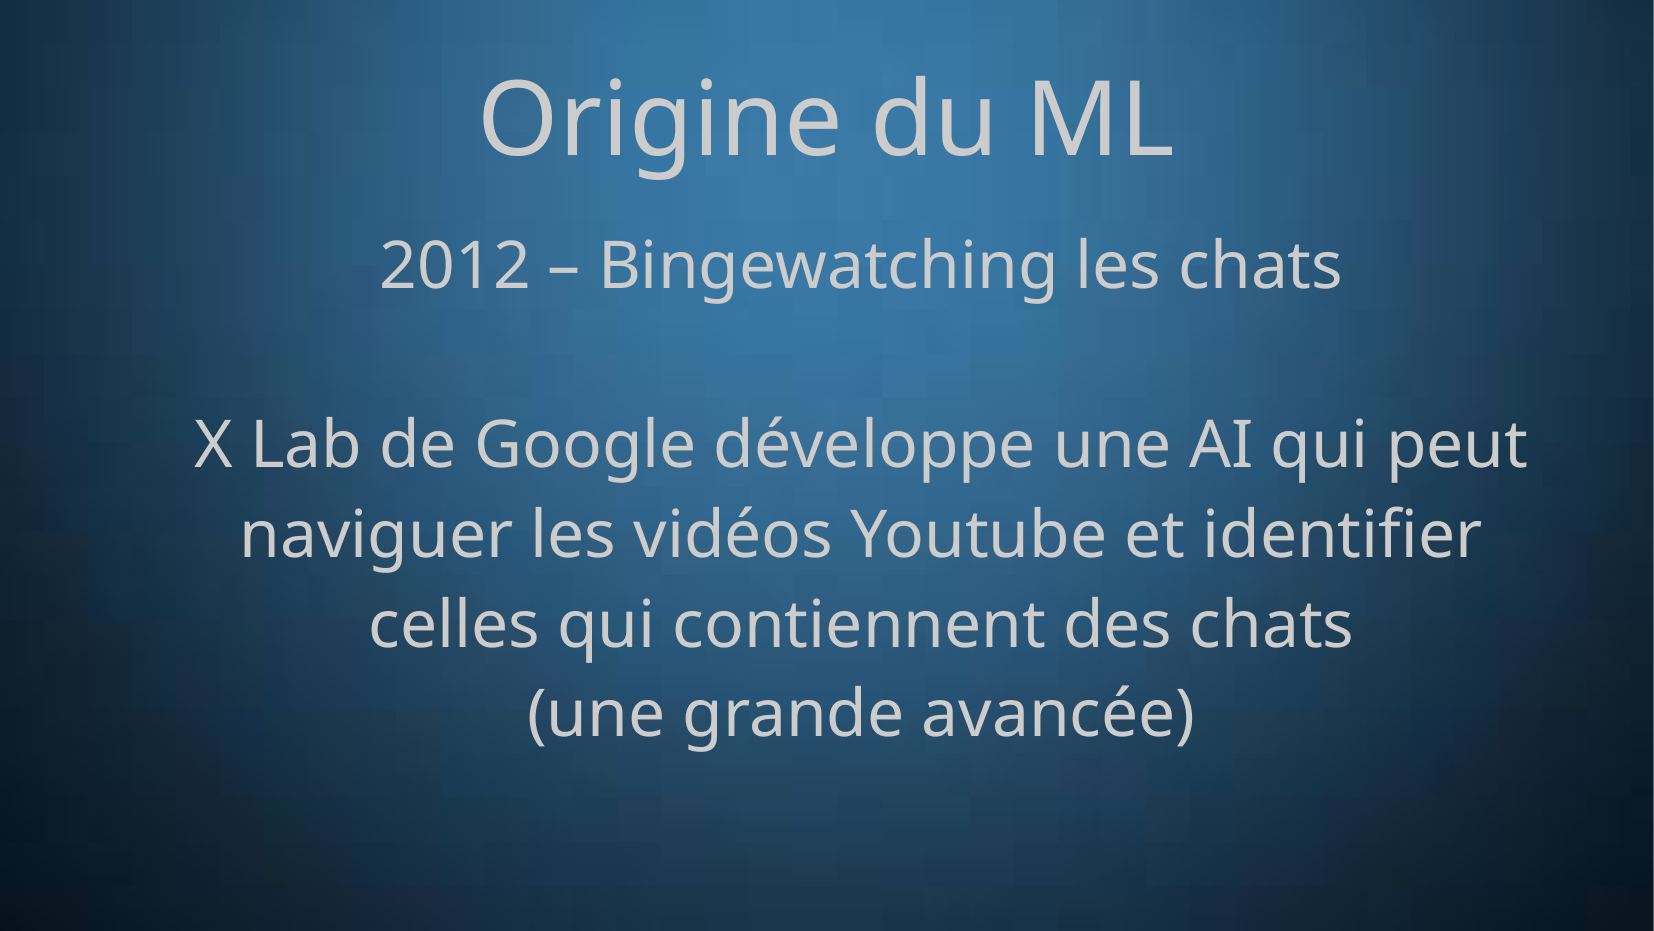

# Origine du ML
2012 – Bingewatching les chats
X Lab de Google développe une AI qui peut naviguer les vidéos Youtube et identifier celles qui contiennent des chats
(une grande avancée)